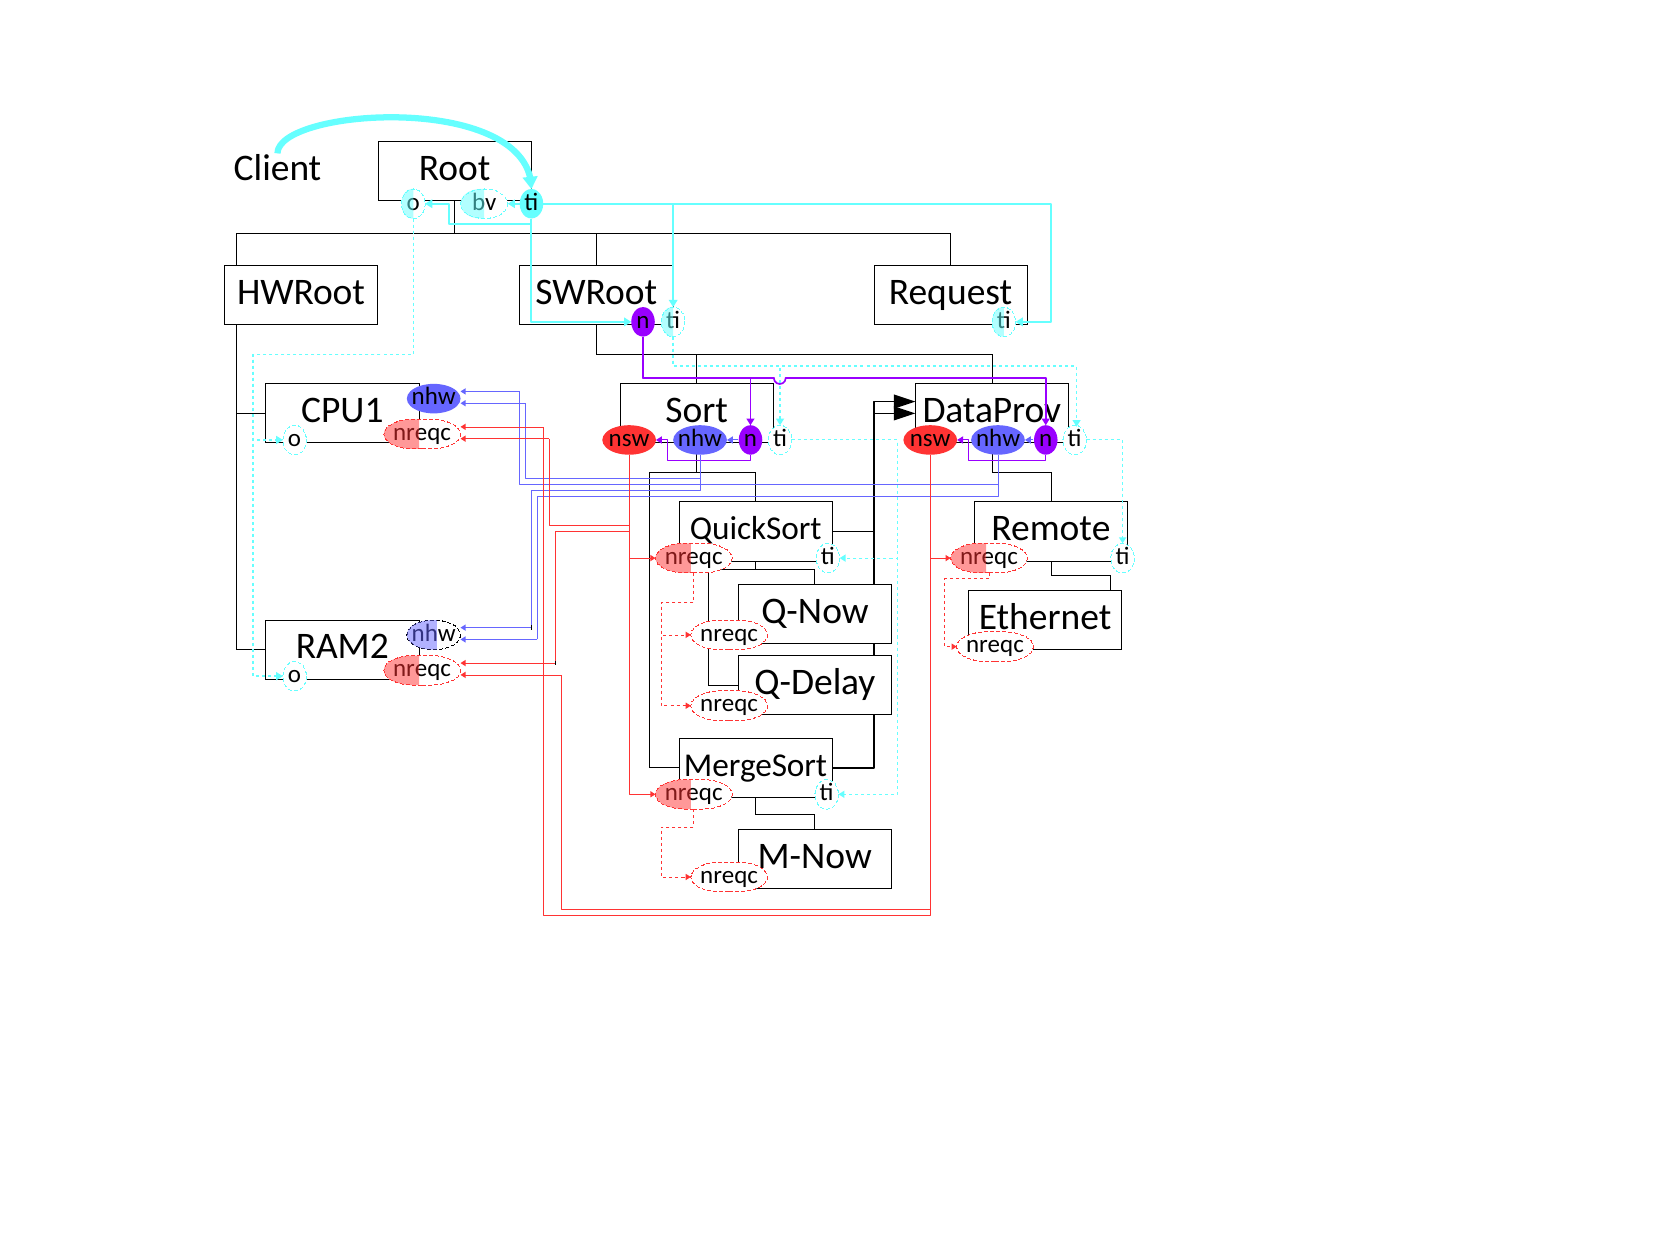

Root
Client
o
bv
ti
HWRoot
SWRoot
Request
n
ti
ti
CPU1
nhw
Sort
DataProv
nreqc
o
nsw
nhw
n
ti
nsw
nhw
n
ti
QuickSort
Remote
nreqc
ti
nreqc
ti
Q-Now
Ethernet
RAM2
nhw
nreqc
nreqc
nreqc
Q-Delay
o
nreqc
MergeSort
nreqc
ti
M-Now
nreqc